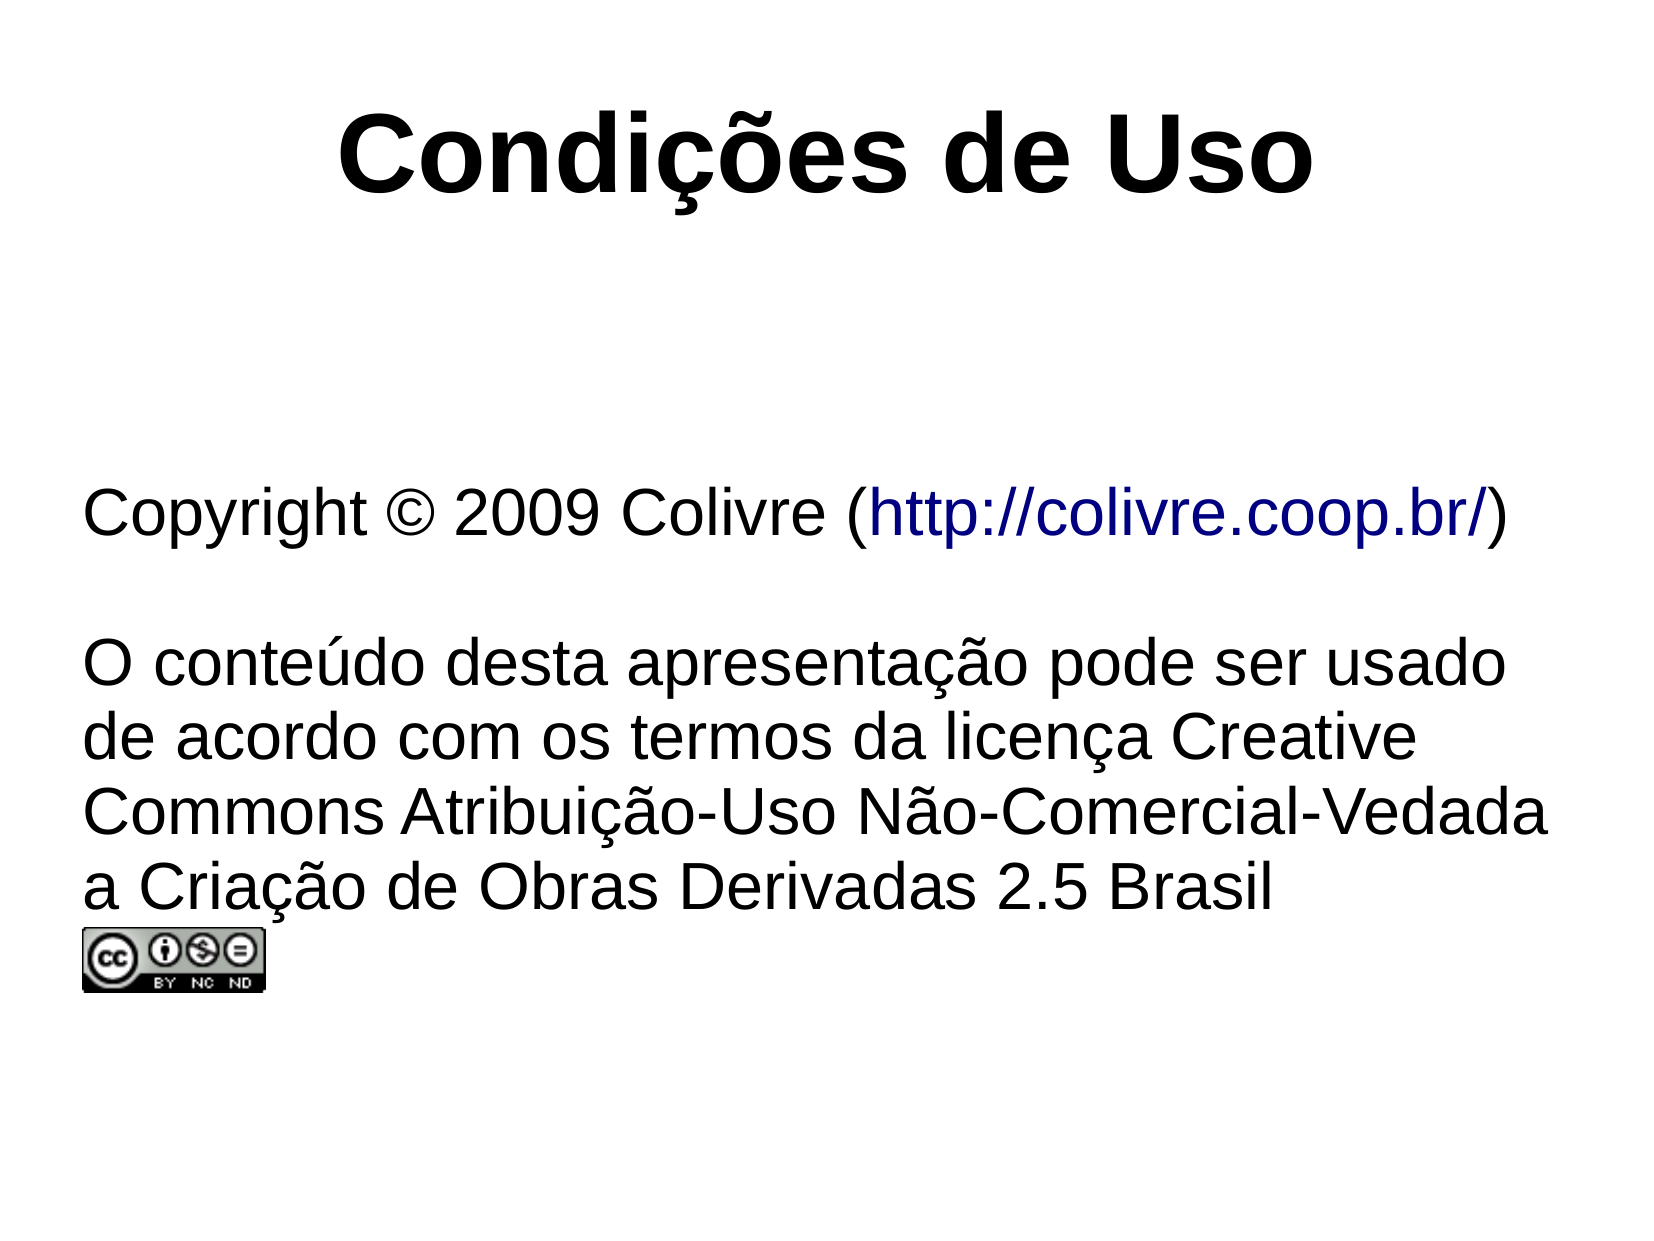

# Condições de Uso
Copyright © 2009 Colivre (http://colivre.coop.br/)
O conteúdo desta apresentação pode ser usado de acordo com os termos da licença Creative Commons Atribuição-Uso Não-Comercial-Vedada a Criação de Obras Derivadas 2.5 Brasil